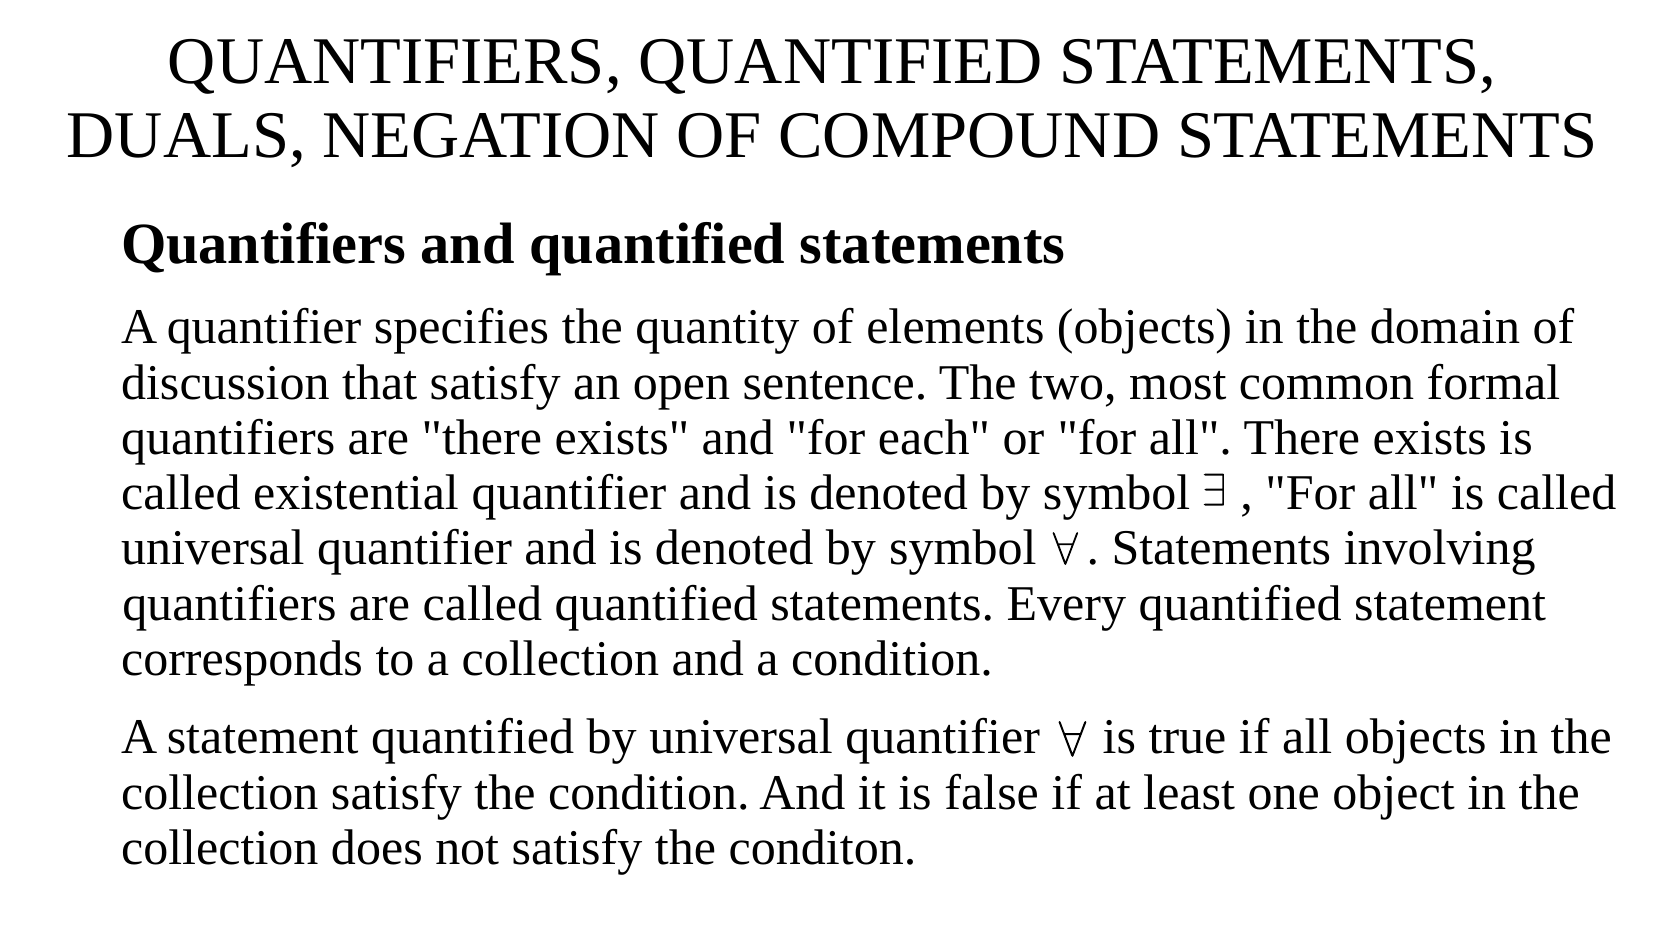

# QUANTIFIERS, QUANTIFIED STATEMENTS, DUALS, NEGATION OF COMPOUND STATEMENTS
	Quantifiers and quantified statements
	A quantifier specifies the quantity of elements (objects) in the domain of
	discussion that satisfy an open sentence. The two, most common formal
	quantifiers are "there exists" and "for each" or "for all". There exists is
	called existential quantifier and is denoted by symbol , "For all" is called
	universal quantifier and is denoted by symbol . Statements involving
 quantifiers are called quantified statements. Every quantified statement
	corresponds to a collection and a condition.
	A statement quantified by universal quantifier is true if all objects in the
	collection satisfy the condition. And it is false if at least one object in the
	collection does not satisfy the conditon.